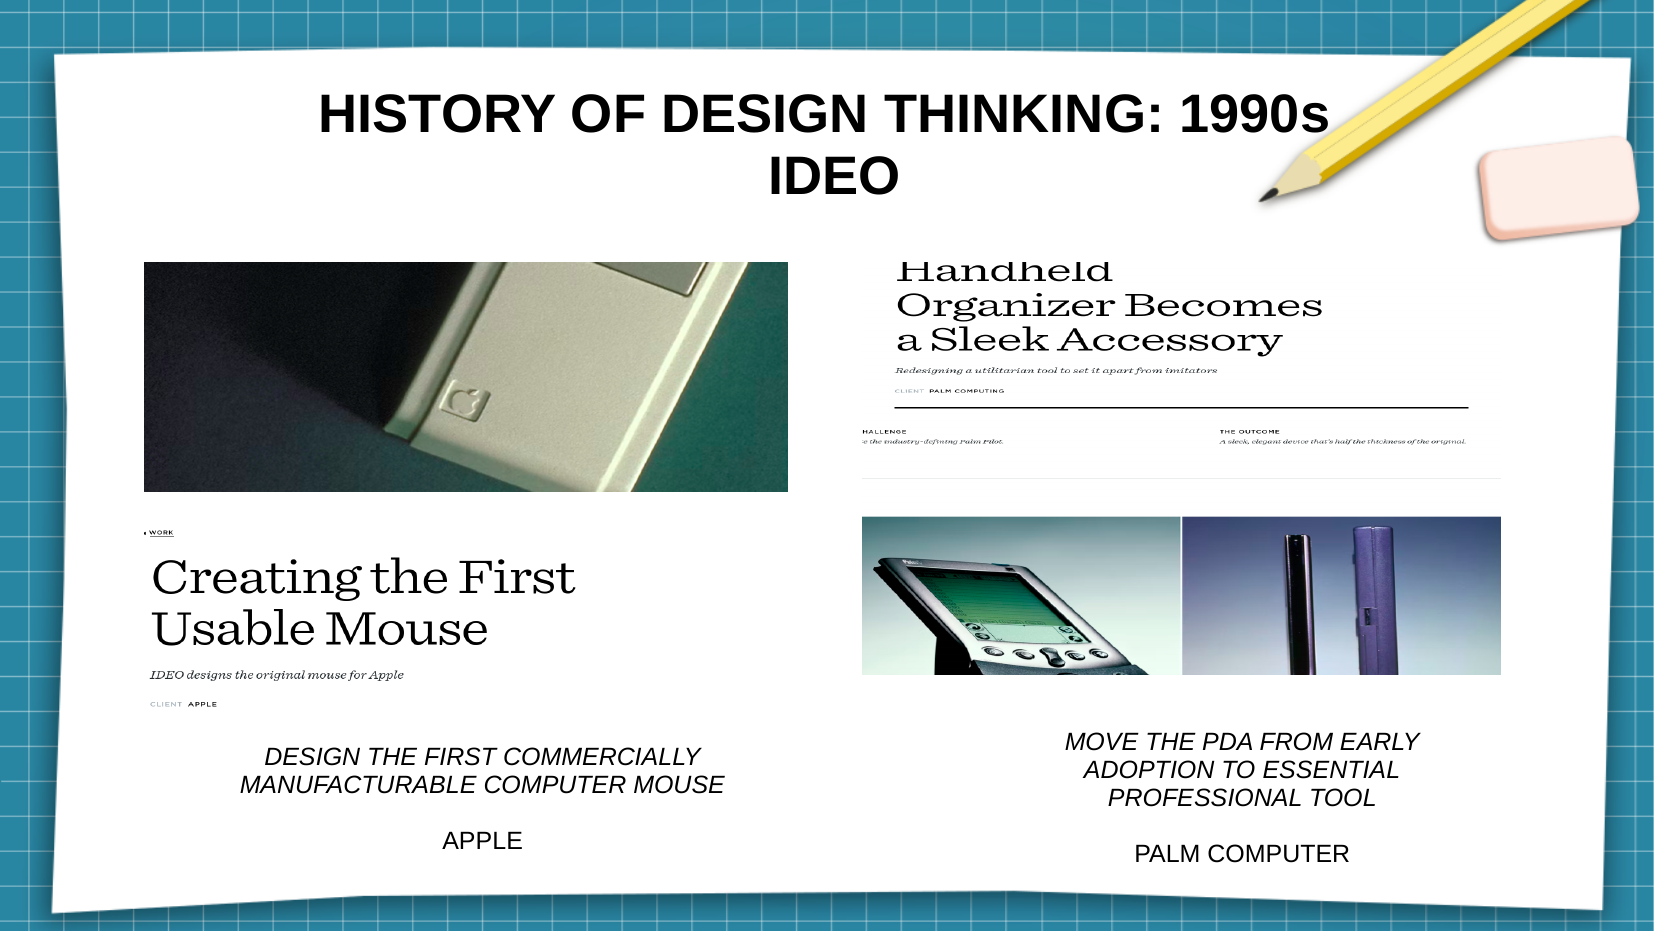

# HISTORY OF DESIGN THINKING: 1990s
IDEO
MOVE THE PDA FROM EARLY
ADOPTION TO ESSENTIAL
PROFESSIONAL TOOL
PALM COMPUTER
DESIGN THE FIRST COMMERCIALLY
MANUFACTURABLE COMPUTER MOUSE
APPLE